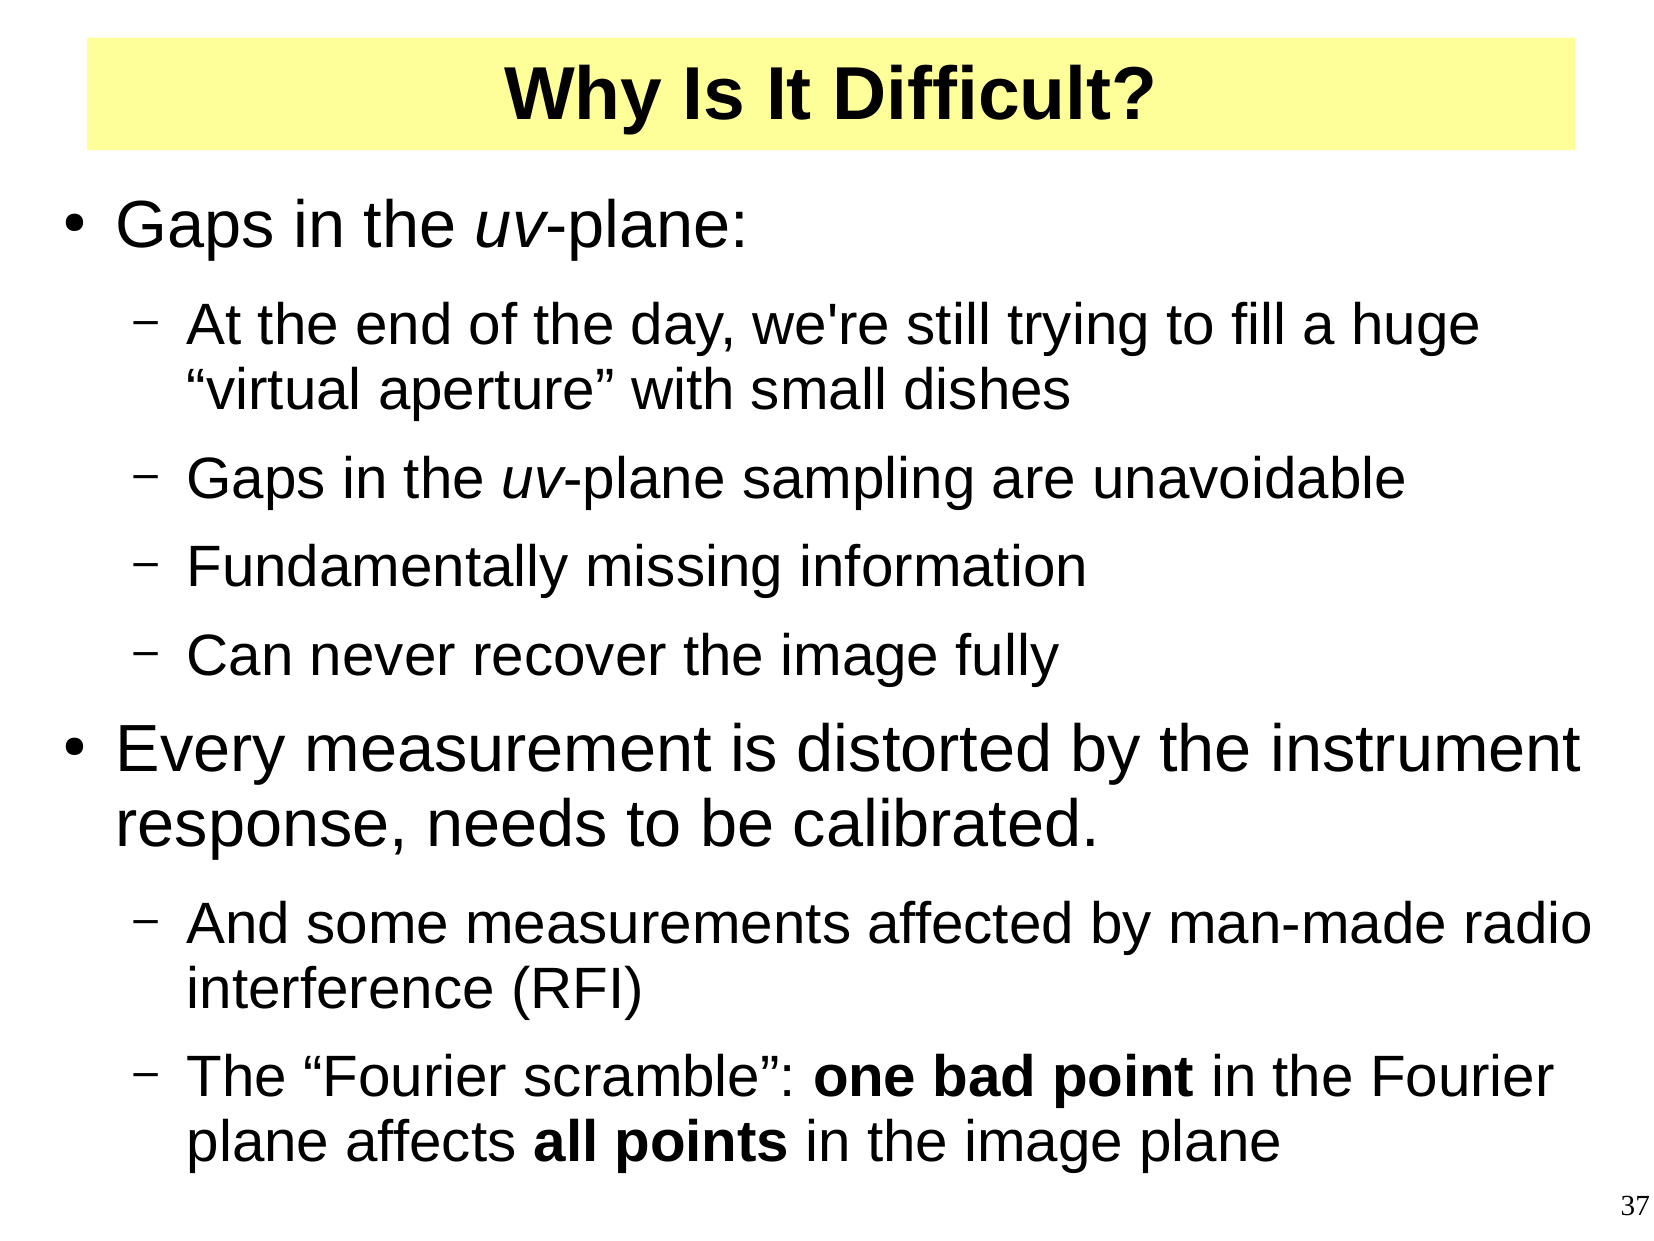

# Why Is It Difficult?
Gaps in the uv-plane:
At the end of the day, we're still trying to fill a huge “virtual aperture” with small dishes
Gaps in the uv-plane sampling are unavoidable
Fundamentally missing information
Can never recover the image fully
Every measurement is distorted by the instrument response, needs to be calibrated.
And some measurements affected by man-made radio interference (RFI)
The “Fourier scramble”: one bad point in the Fourier plane affects all points in the image plane
37